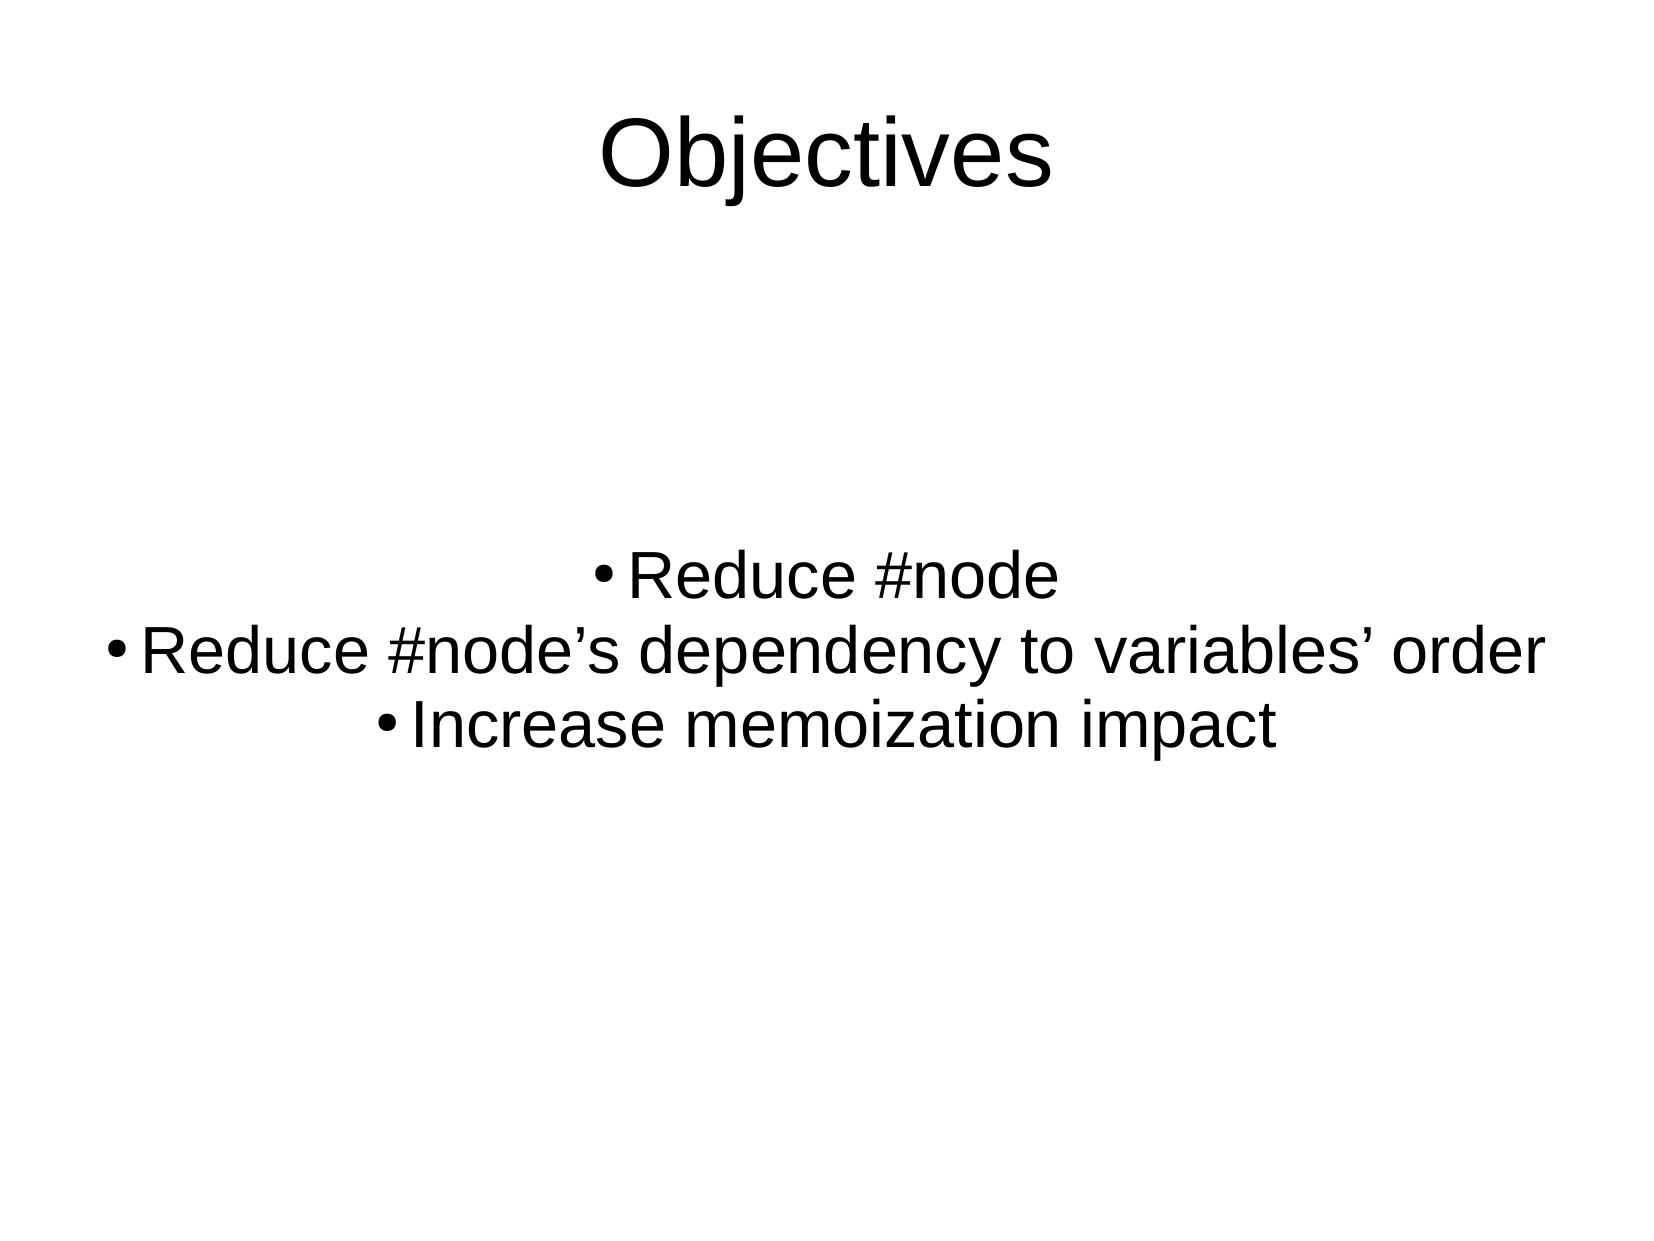

# Objectives
Reduce #node
Reduce #node’s dependency to variables’ order
Increase memoization impact